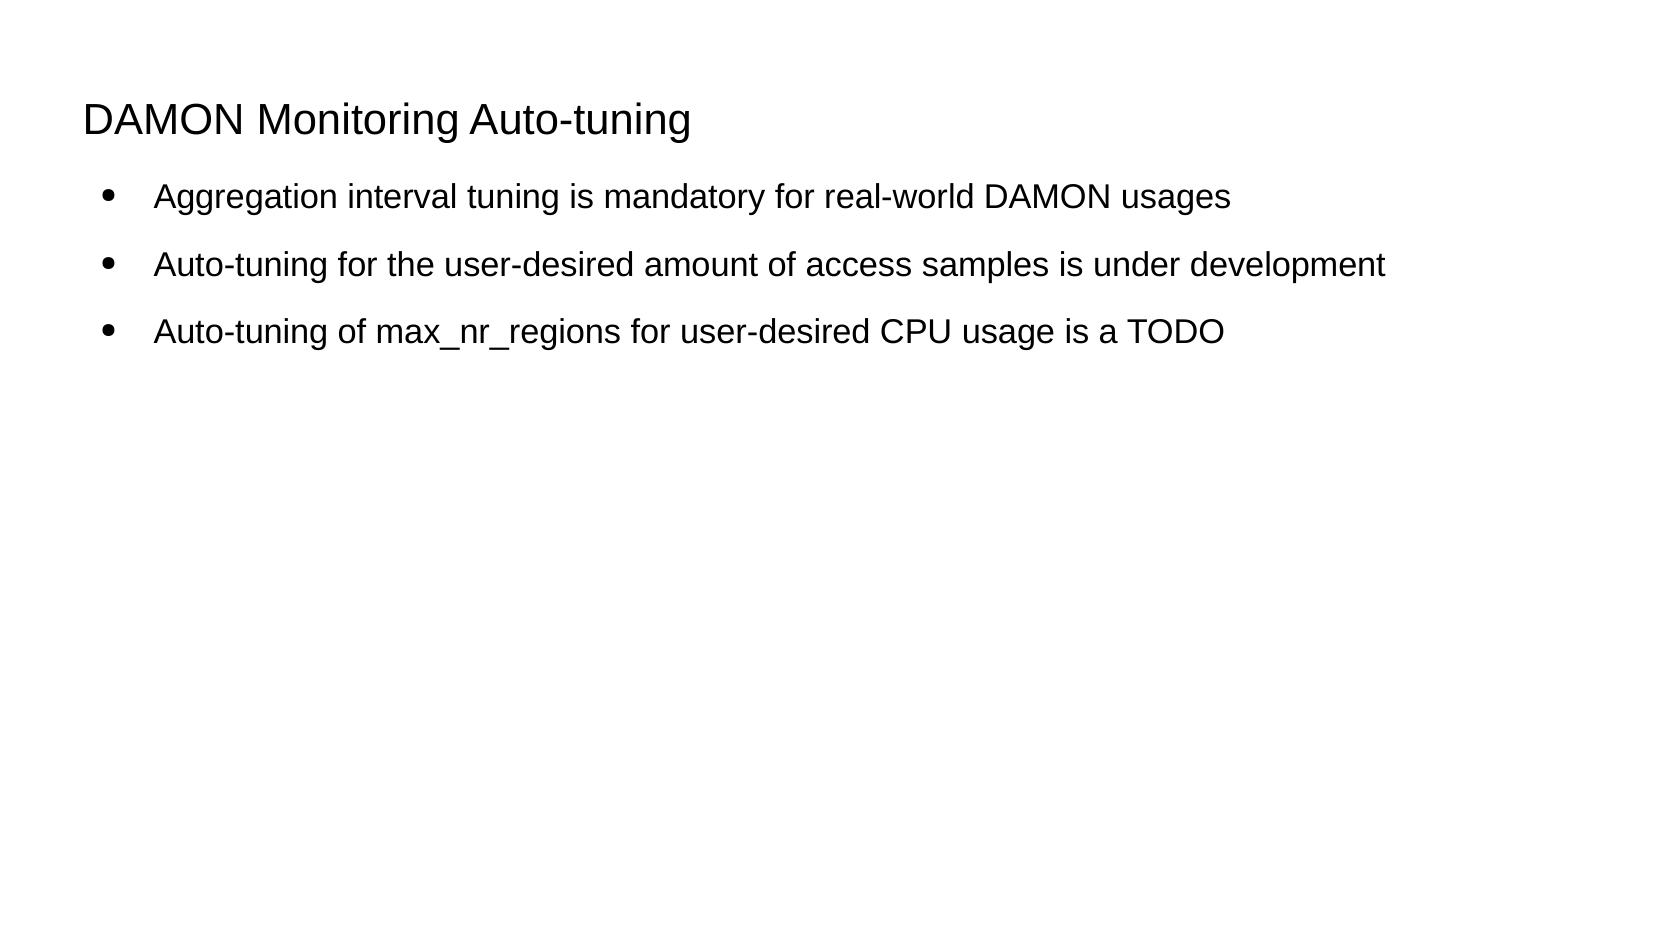

# DAMON Monitoring Auto-tuning
Aggregation interval tuning is mandatory for real-world DAMON usages
Auto-tuning for the user-desired amount of access samples is under development
Auto-tuning of max_nr_regions for user-desired CPU usage is a TODO